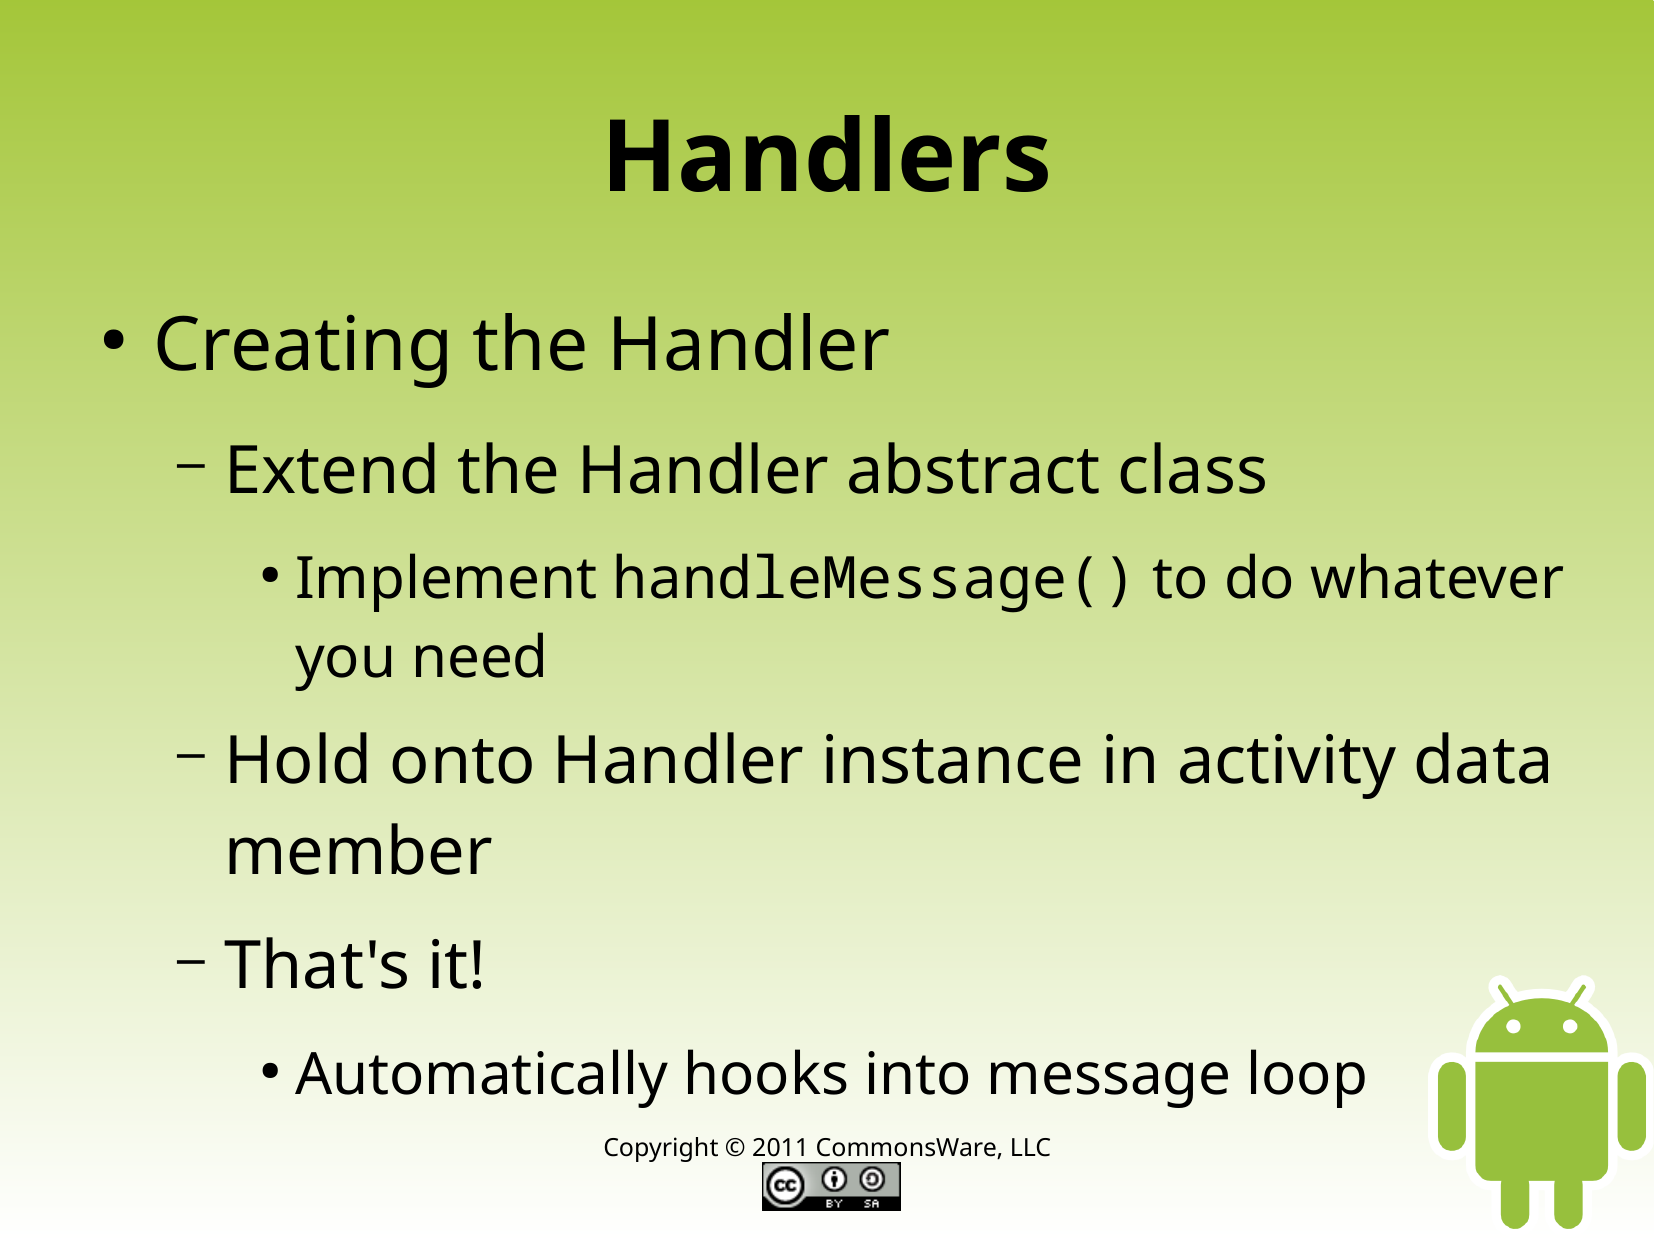

# Handlers
Creating the Handler
Extend the Handler abstract class
Implement handleMessage() to do whatever you need
Hold onto Handler instance in activity data member
That's it!
Automatically hooks into message loop